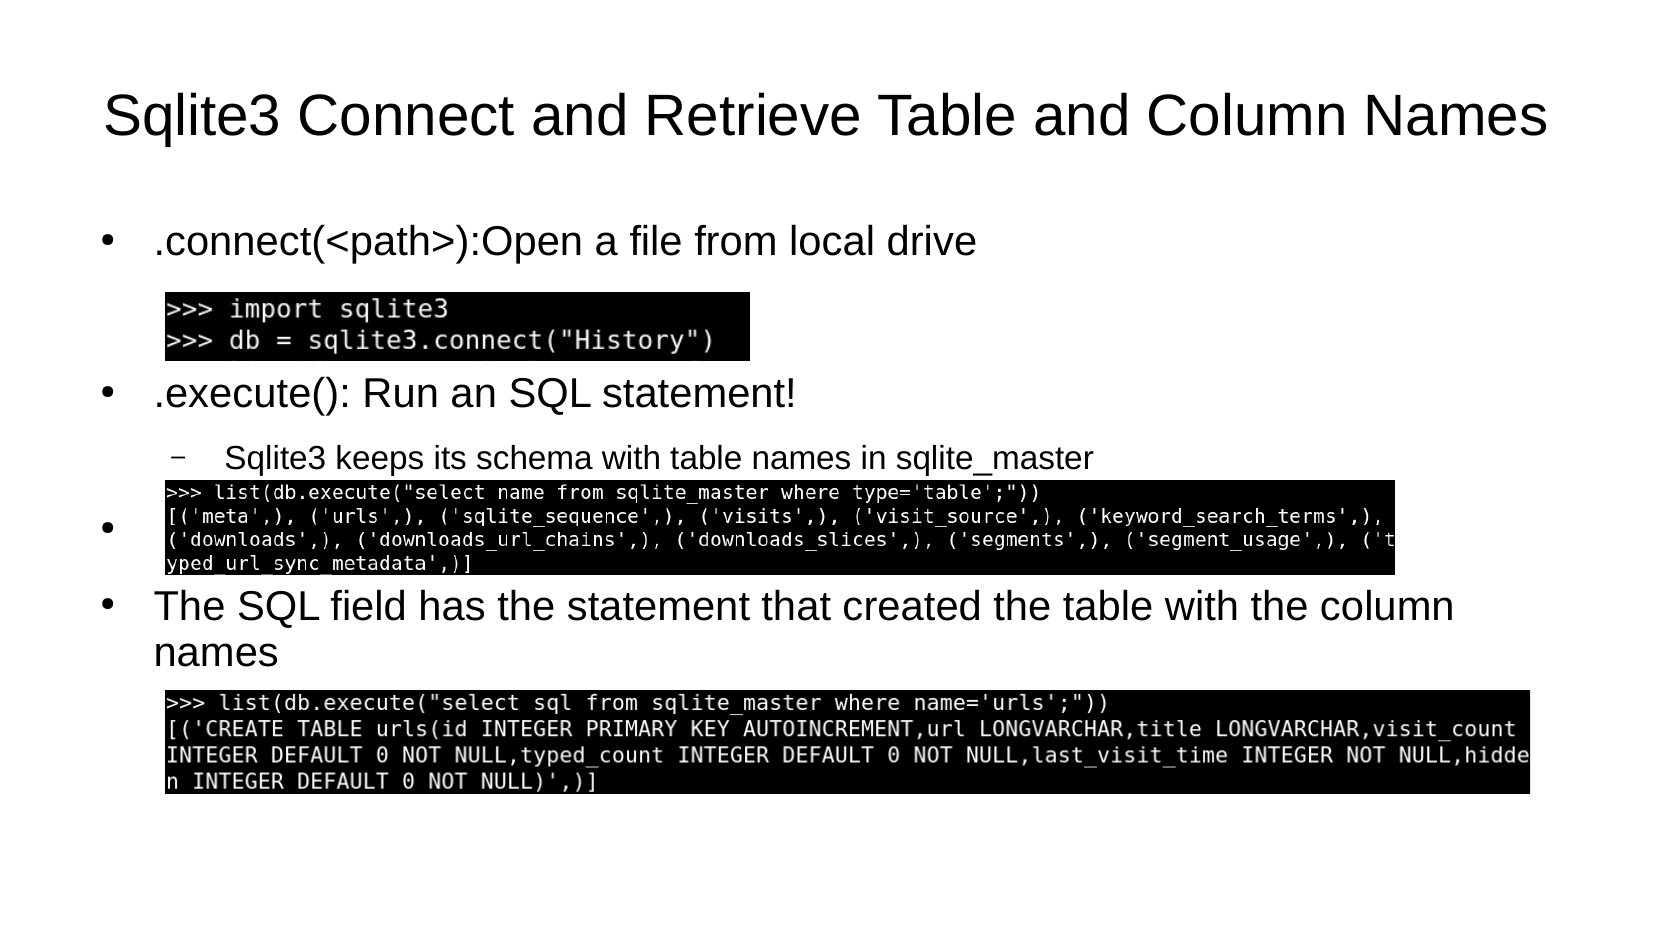

# Sqlite3 Connect and Retrieve Table and Column Names
.connect(<path>):Open a file from local drive
.execute(): Run an SQL statement!
Sqlite3 keeps its schema with table names in sqlite_master
The SQL field has the statement that created the table with the column names